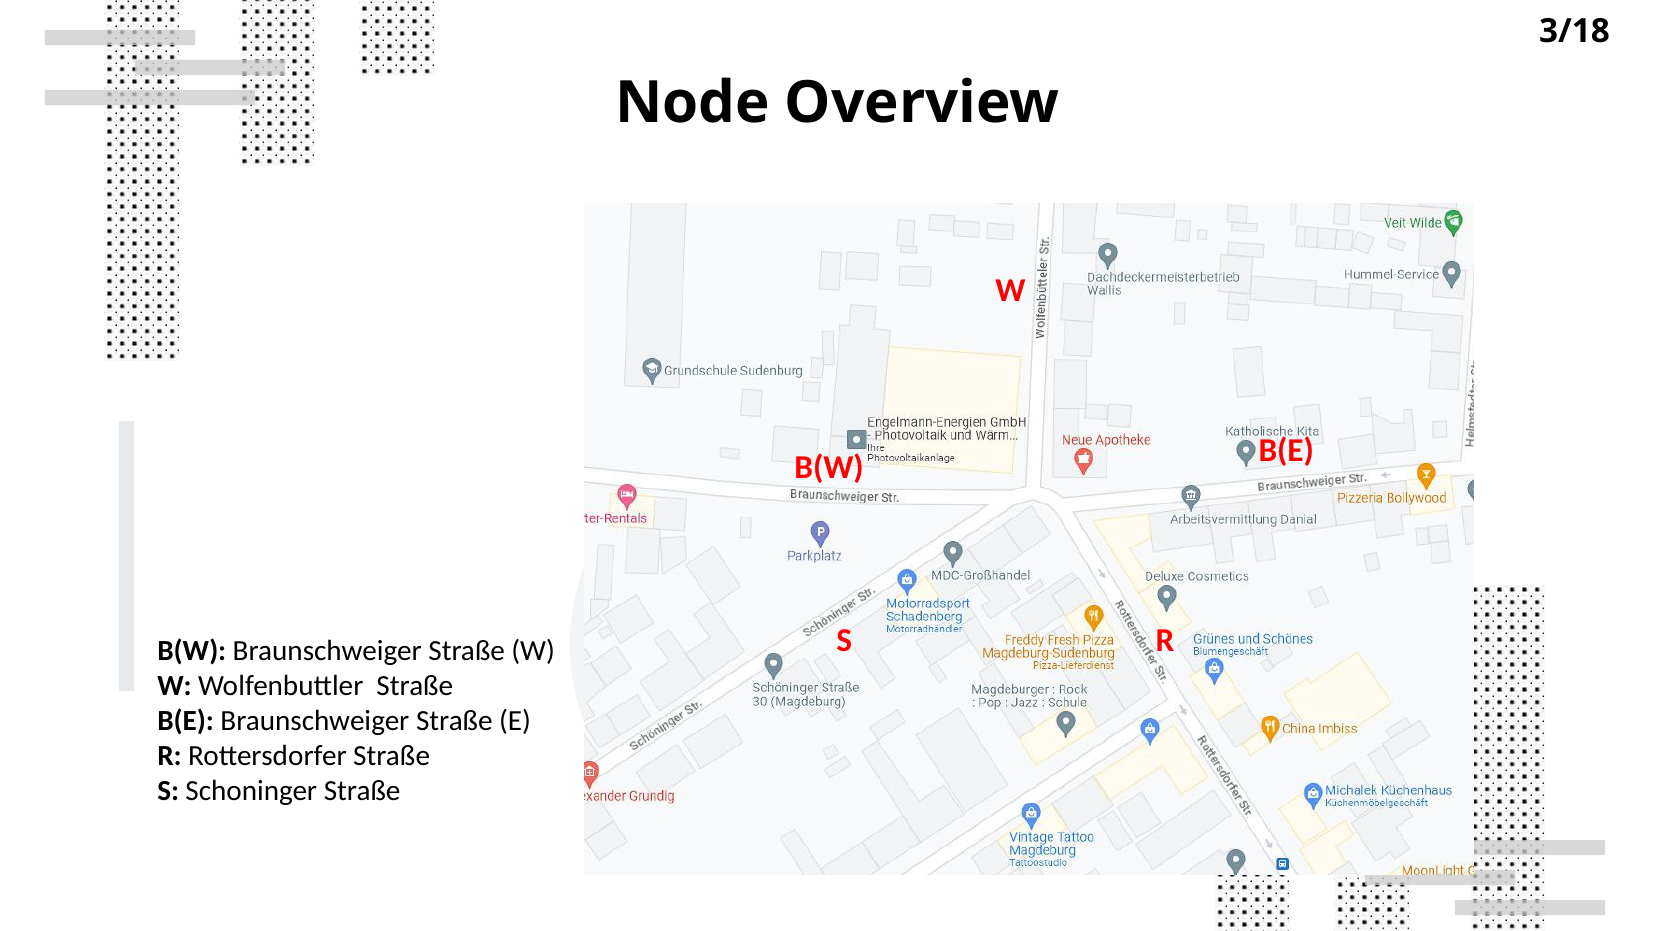

3/18
Node Overview
W
B(E)
B(W)
S
R
B(W): Braunschweiger Straße (W)
W: Wolfenbuttler Straße
B(E): Braunschweiger Straße (E)
R: Rottersdorfer Straße
S: Schoninger Straße